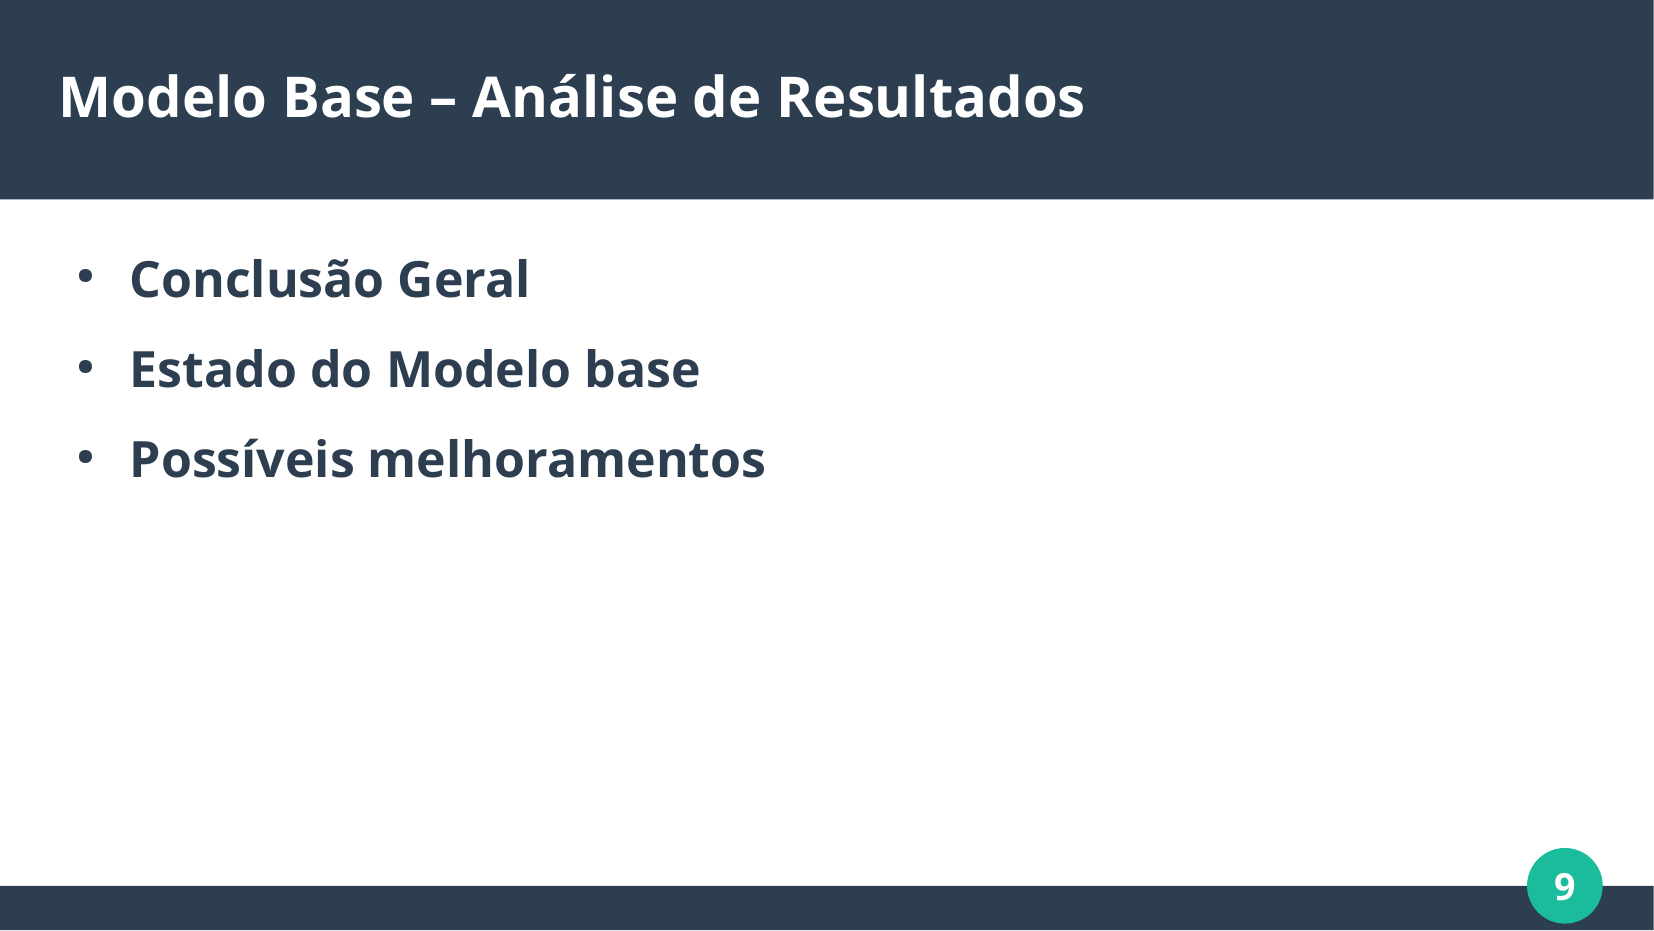

# Modelo Base – Análise de Resultados
Conclusão Geral
Estado do Modelo base
Possíveis melhoramentos